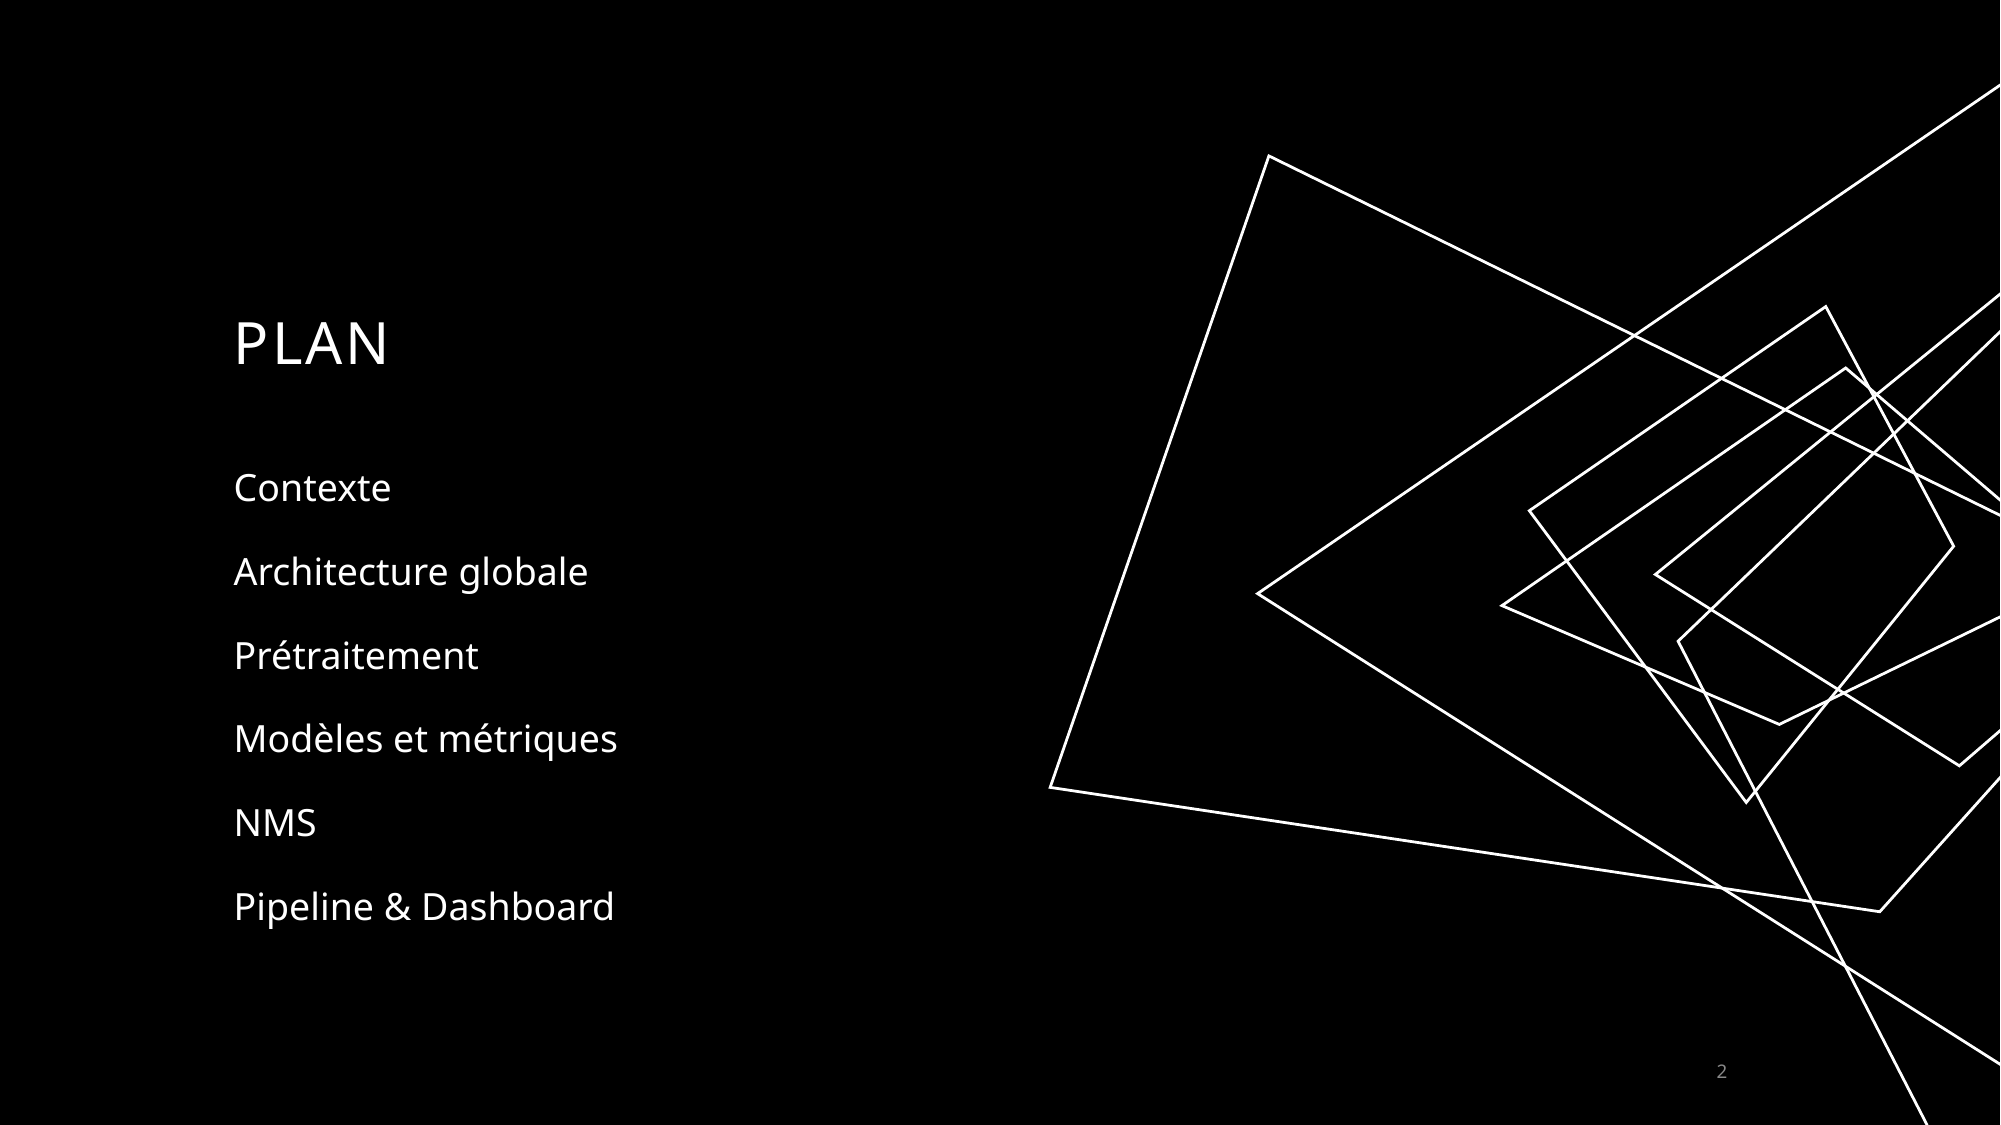

# Plan
Contexte
Architecture globale
Prétraitement
Modèles et métriques
NMS
Pipeline & Dashboard